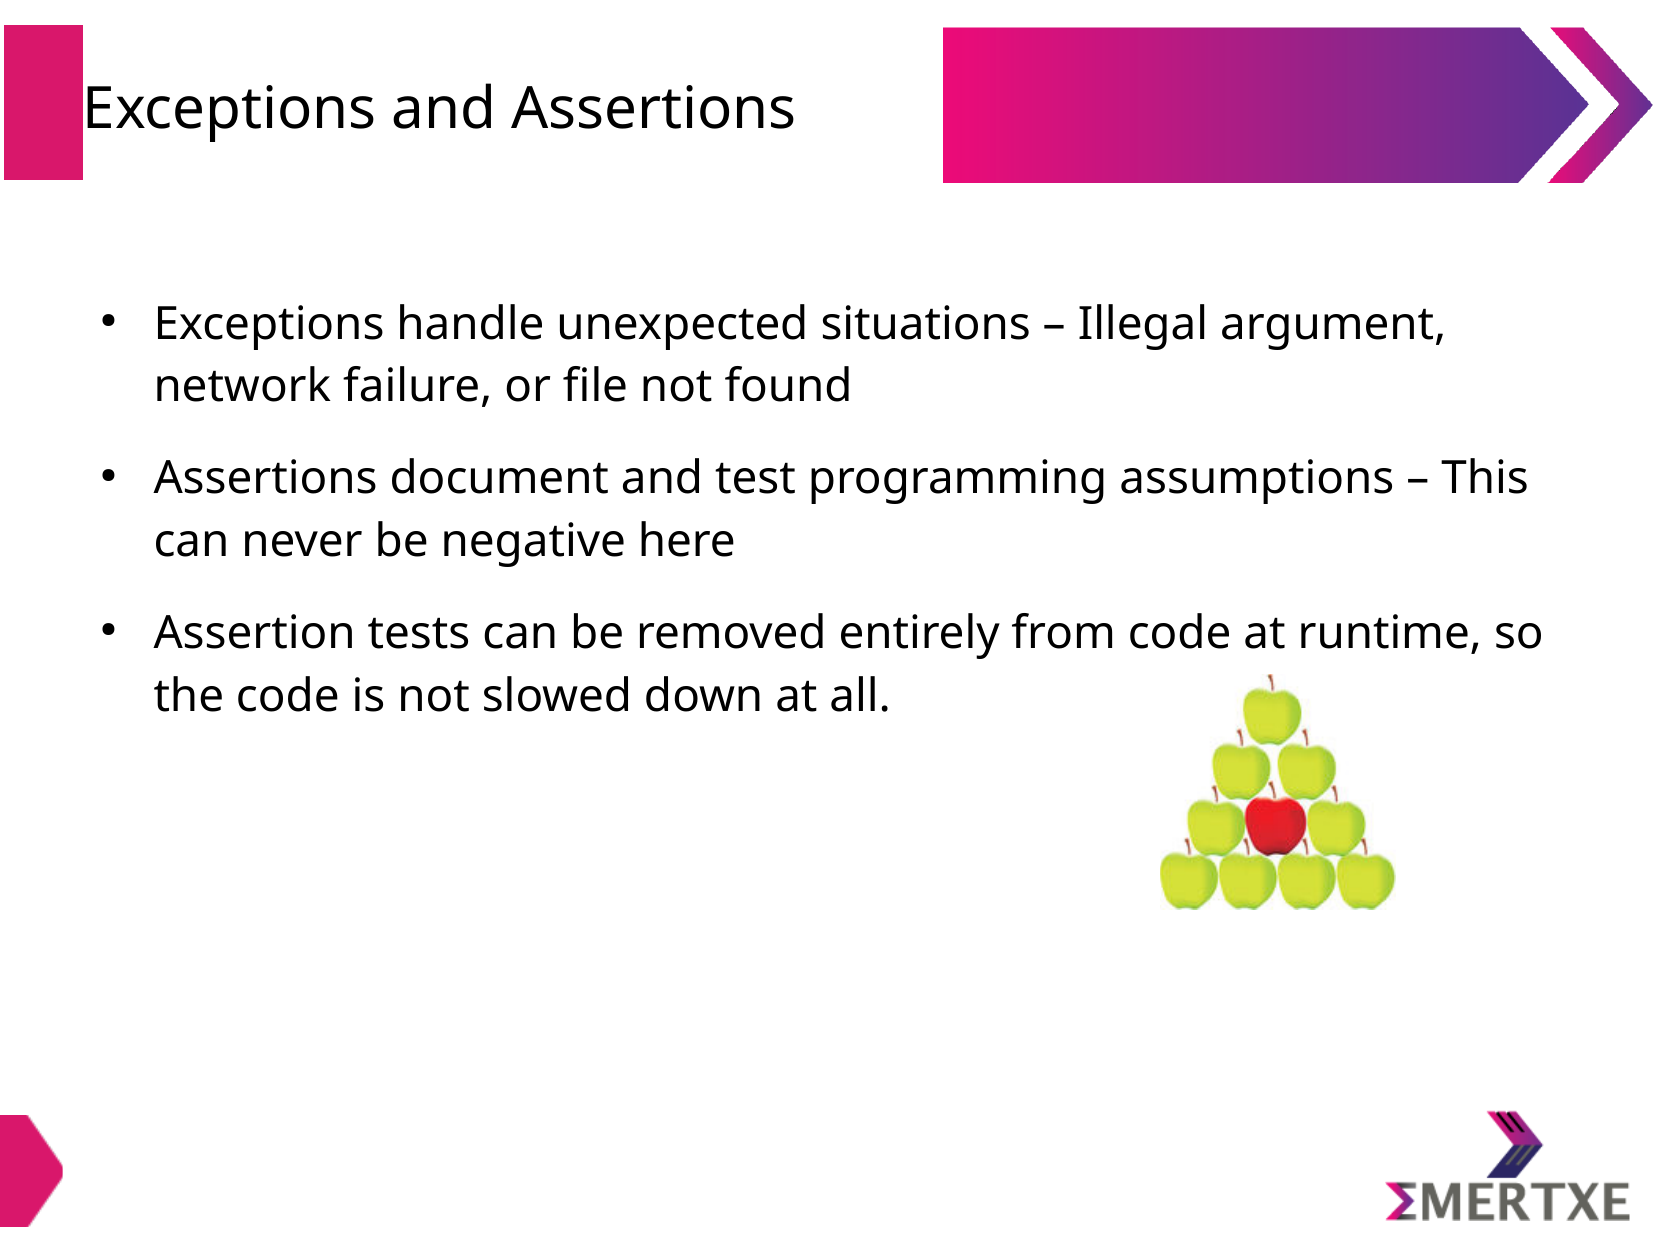

# Exceptions and Assertions
Exceptions handle unexpected situations – Illegal argument, network failure, or file not found
Assertions document and test programming assumptions – This can never be negative here
Assertion tests can be removed entirely from code at runtime, so the code is not slowed down at all.